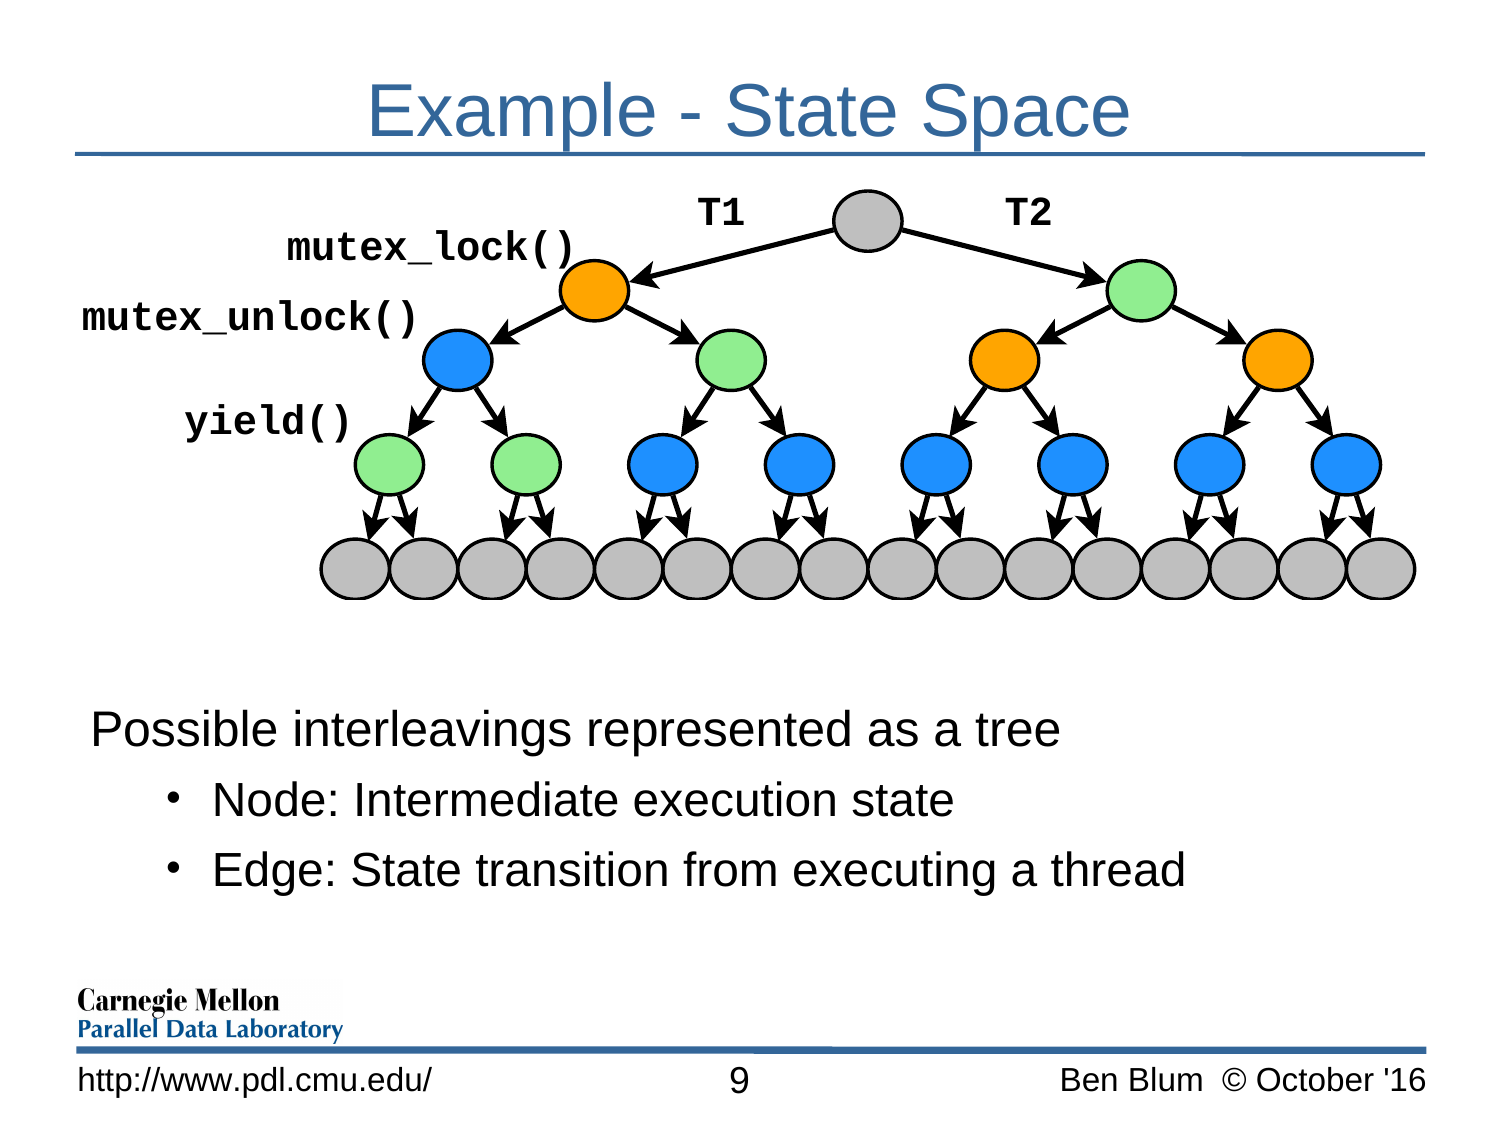

# Example - State Space
Possible interleavings represented as a tree
Node: Intermediate execution state
Edge: State transition from executing a thread
9